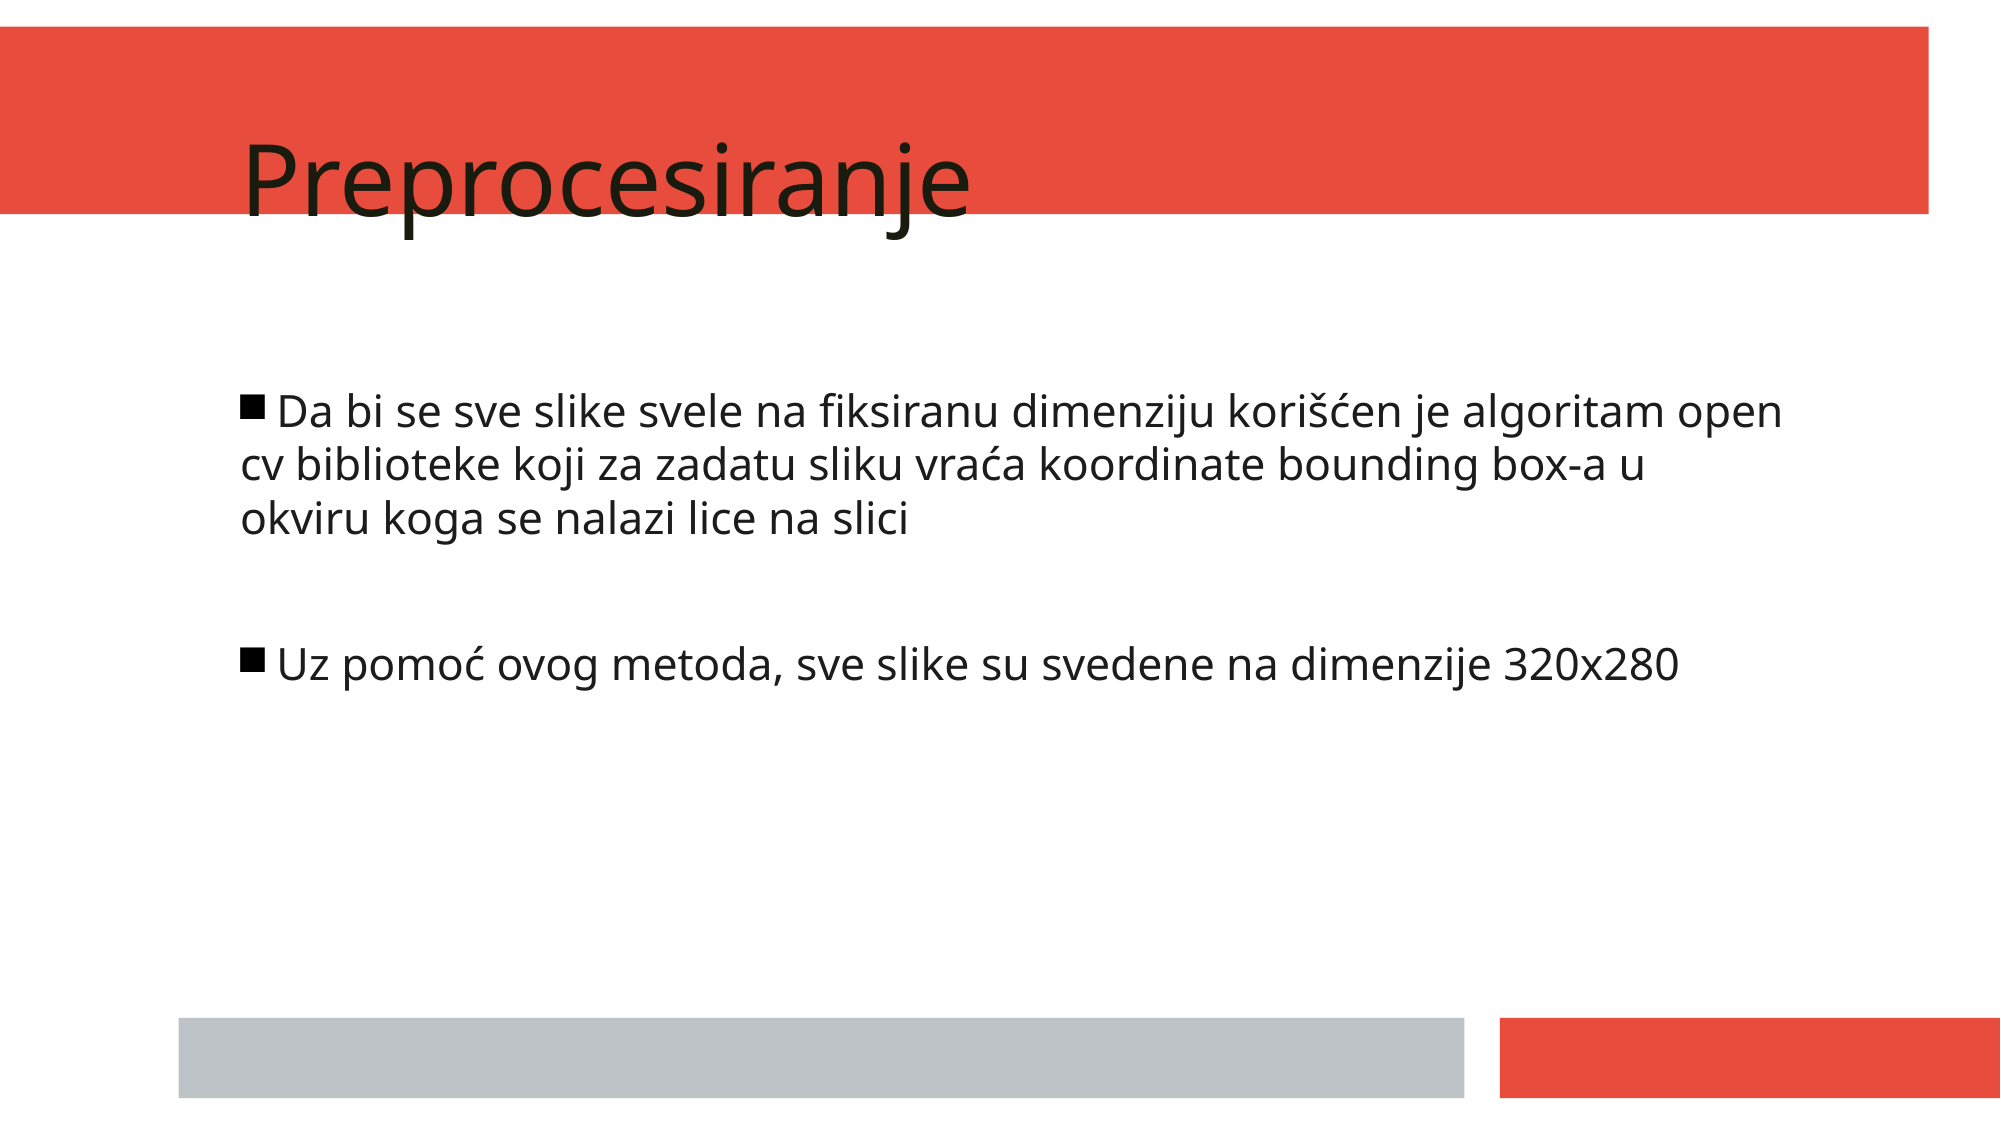

# Preprocesiranje
 Da bi se sve slike svele na fiksiranu dimenziju korišćen je algoritam open cv biblioteke koji za zadatu sliku vraća koordinate bounding box-a u okviru koga se nalazi lice na slici
 Uz pomoć ovog metoda, sve slike su svedene na dimenzije 320x280